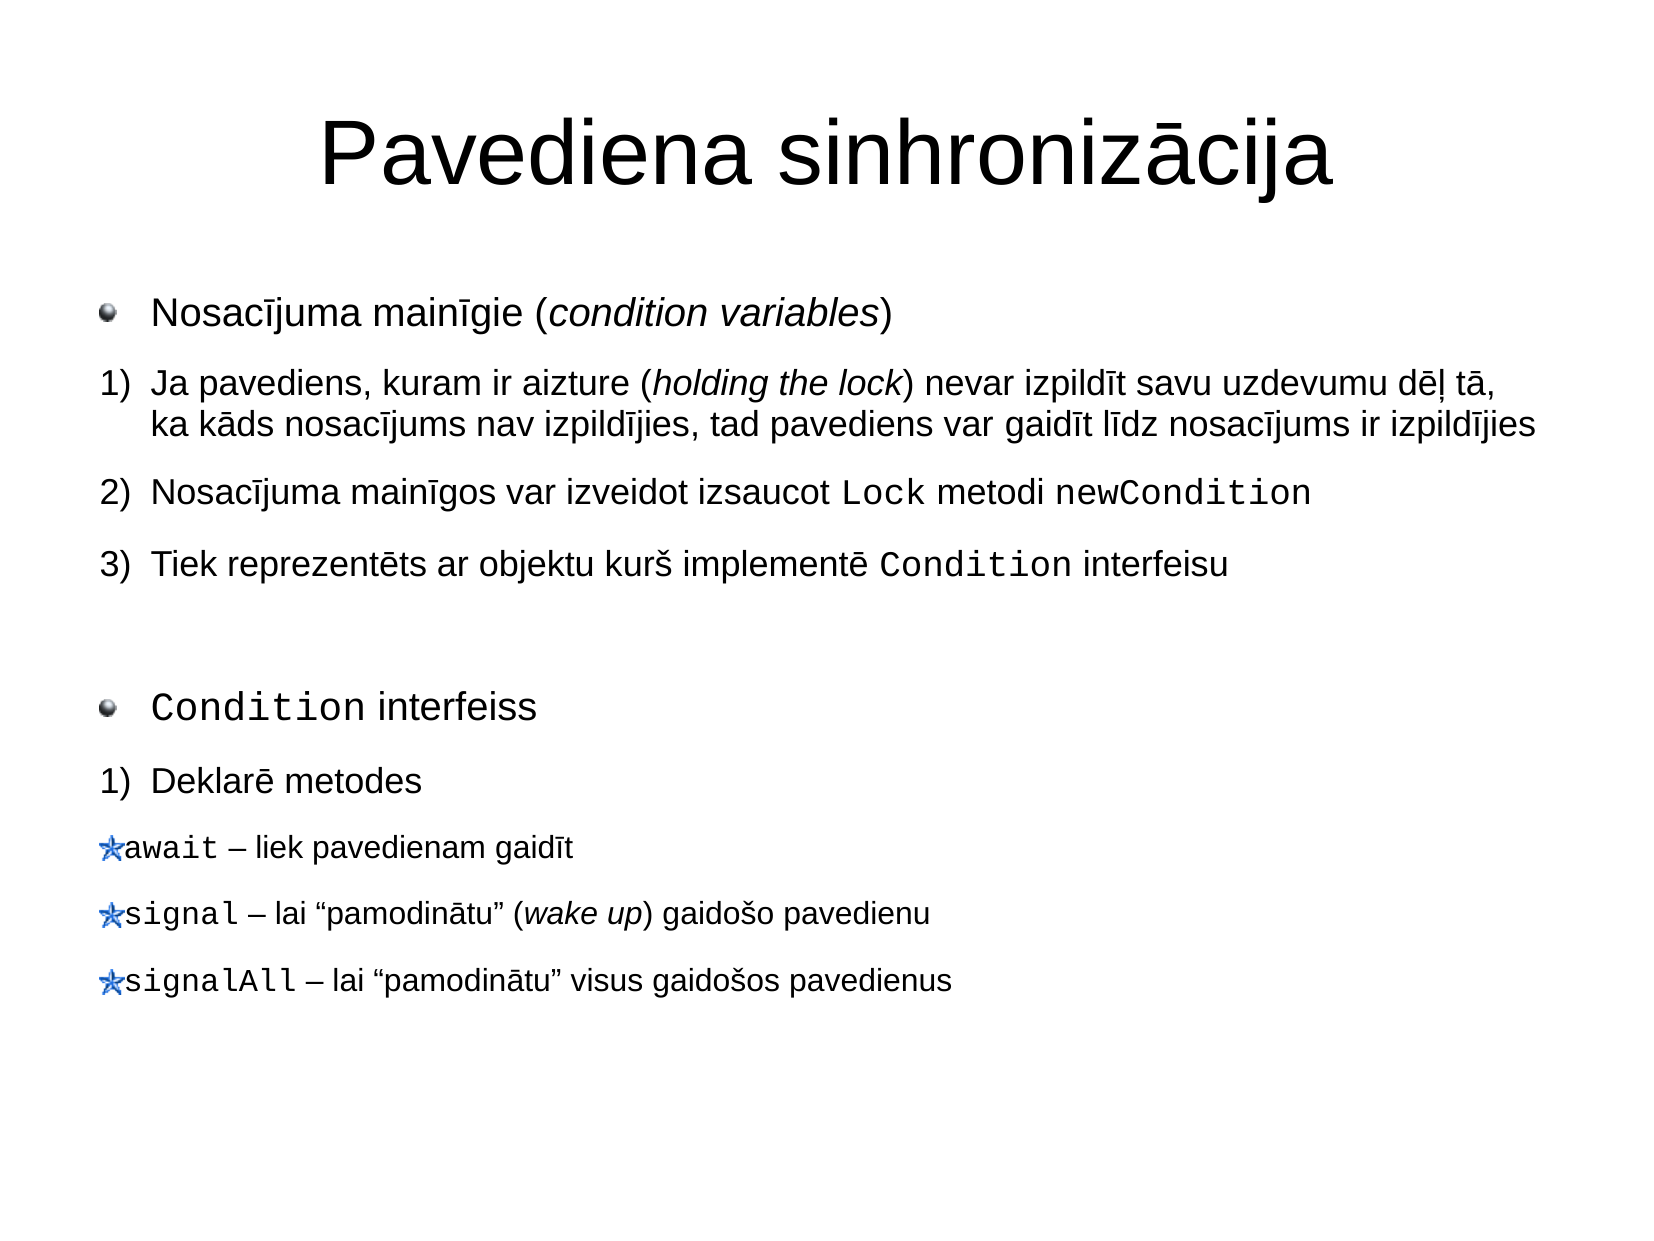

# Pavediena sinhronizācija
Nosacījuma mainīgie (condition variables)
Ja pavediens, kuram ir aizture (holding the lock) nevar izpildīt savu uzdevumu dēļ tā, ka kāds nosacījums nav izpildījies, tad pavediens var gaidīt līdz nosacījums ir izpildījies
Nosacījuma mainīgos var izveidot izsaucot Lock metodi newCondition
Tiek reprezentēts ar objektu kurš implementē Condition interfeisu
Condition interfeiss
Deklarē metodes
await – liek pavedienam gaidīt
signal – lai “pamodinātu” (wake up) gaidošo pavedienu
signalAll – lai “pamodinātu” visus gaidošos pavedienus